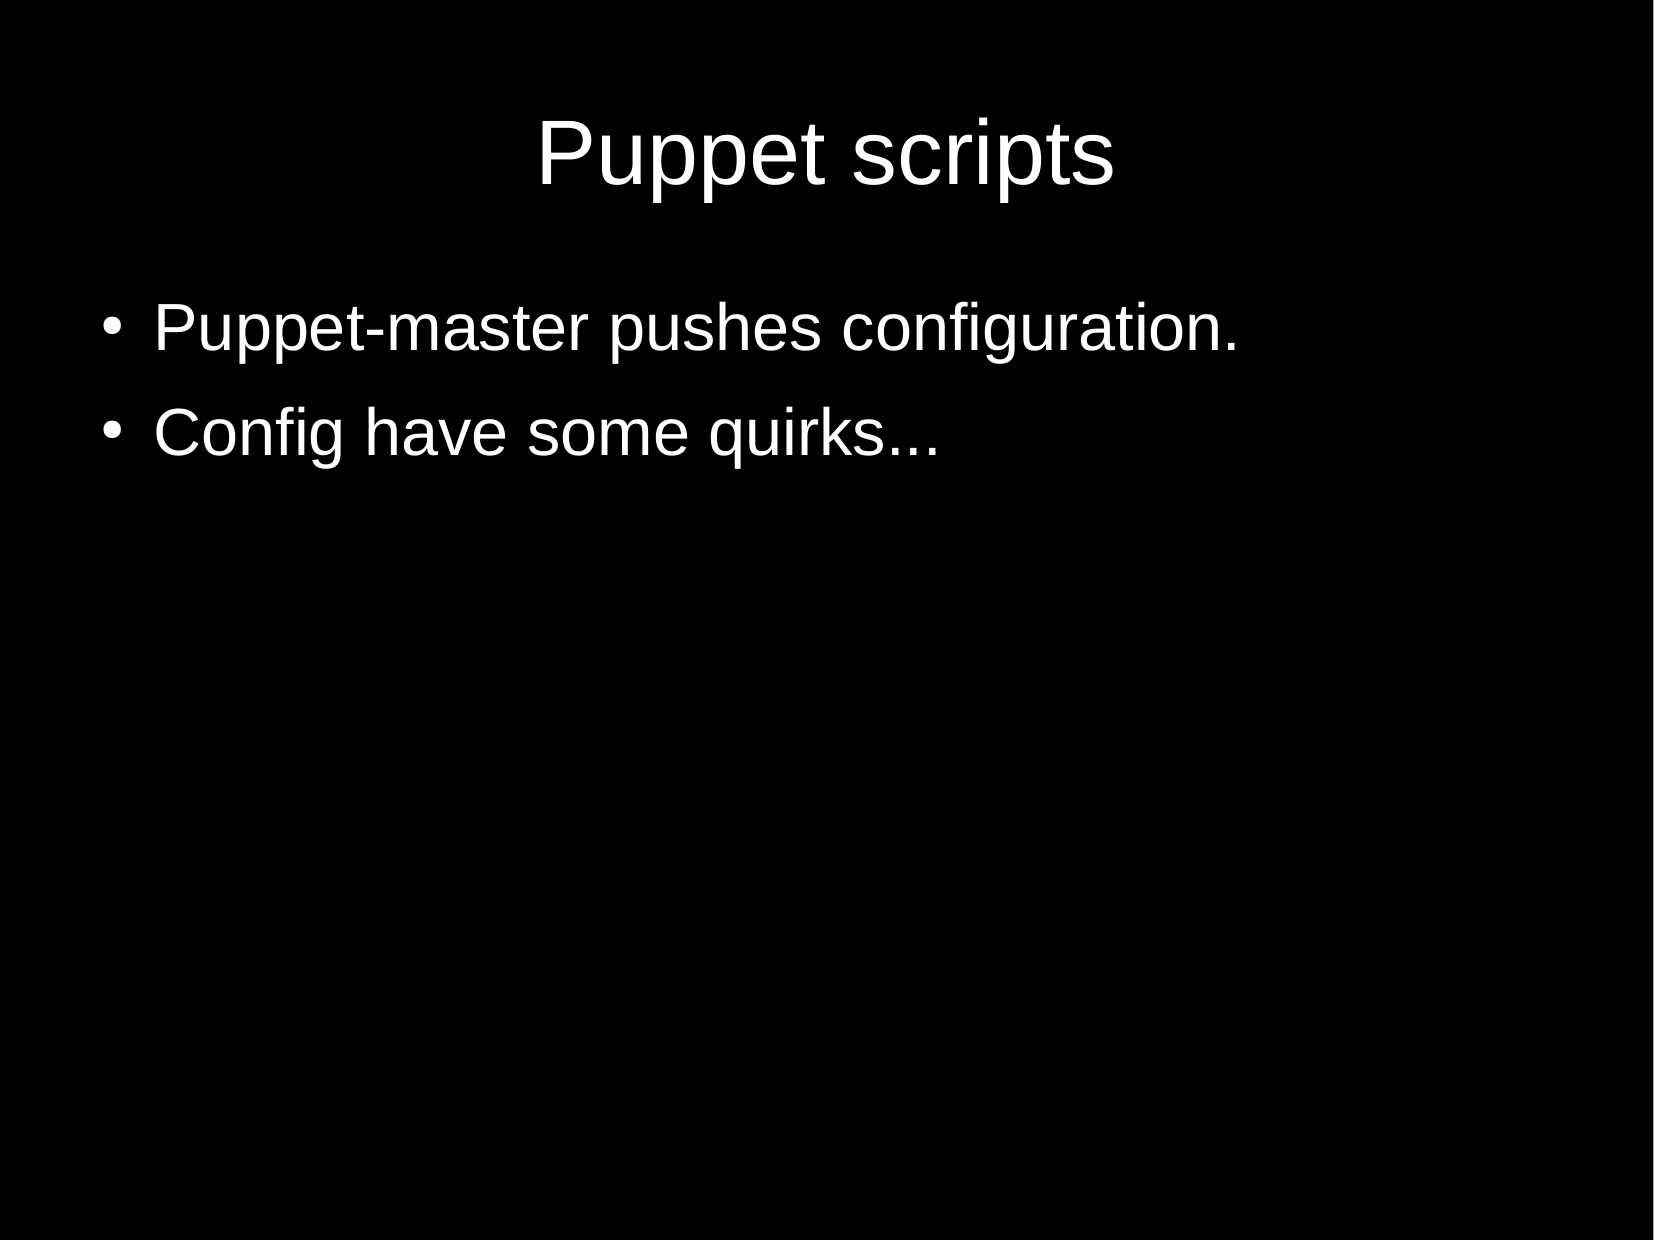

# Puppet scripts
Puppet-master pushes configuration.
Config have some quirks...